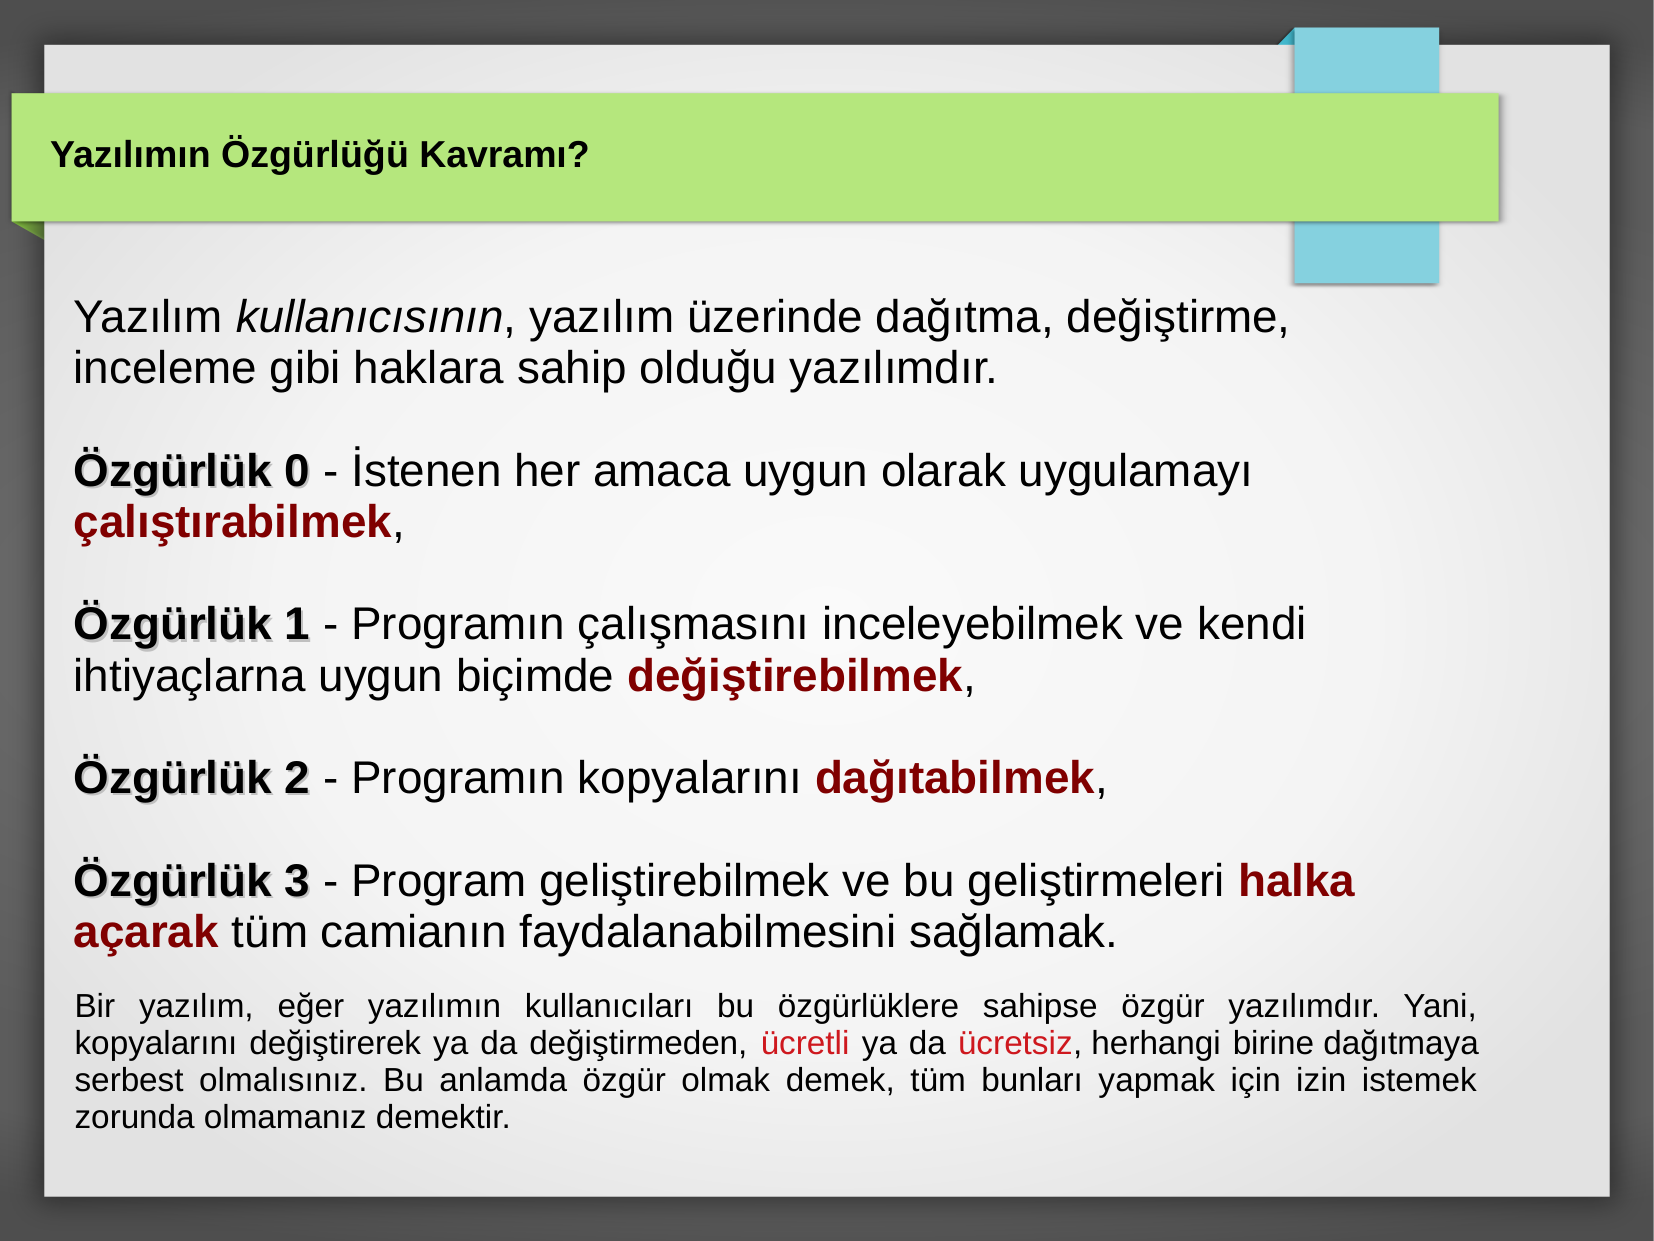

Yazılımın Özgürlüğü Kavramı?
Yazılım kullanıcısının, yazılım üzerinde dağıtma, değiştirme, inceleme gibi haklara sahip olduğu yazılımdır.
Özgürlük 0 - İstenen her amaca uygun olarak uygulamayı çalıştırabilmek,
Özgürlük 1 - Programın çalışmasını inceleyebilmek ve kendi ihtiyaçlarna uygun biçimde değiştirebilmek,
Özgürlük 2 - Programın kopyalarını dağıtabilmek,
Özgürlük 3 - Program geliştirebilmek ve bu geliştirmeleri halka açarak tüm camianın faydalanabilmesini sağlamak.
Bir yazılım, eğer yazılımın kullanıcıları bu özgürlüklere sahipse özgür yazılımdır. Yani, kopyalarını değiştirerek ya da değiştirmeden, ücretli ya da ücretsiz, herhangi birine dağıtmaya serbest olmalısınız. Bu anlamda özgür olmak demek, tüm bunları yapmak için izin istemek zorunda olmamanız demektir.